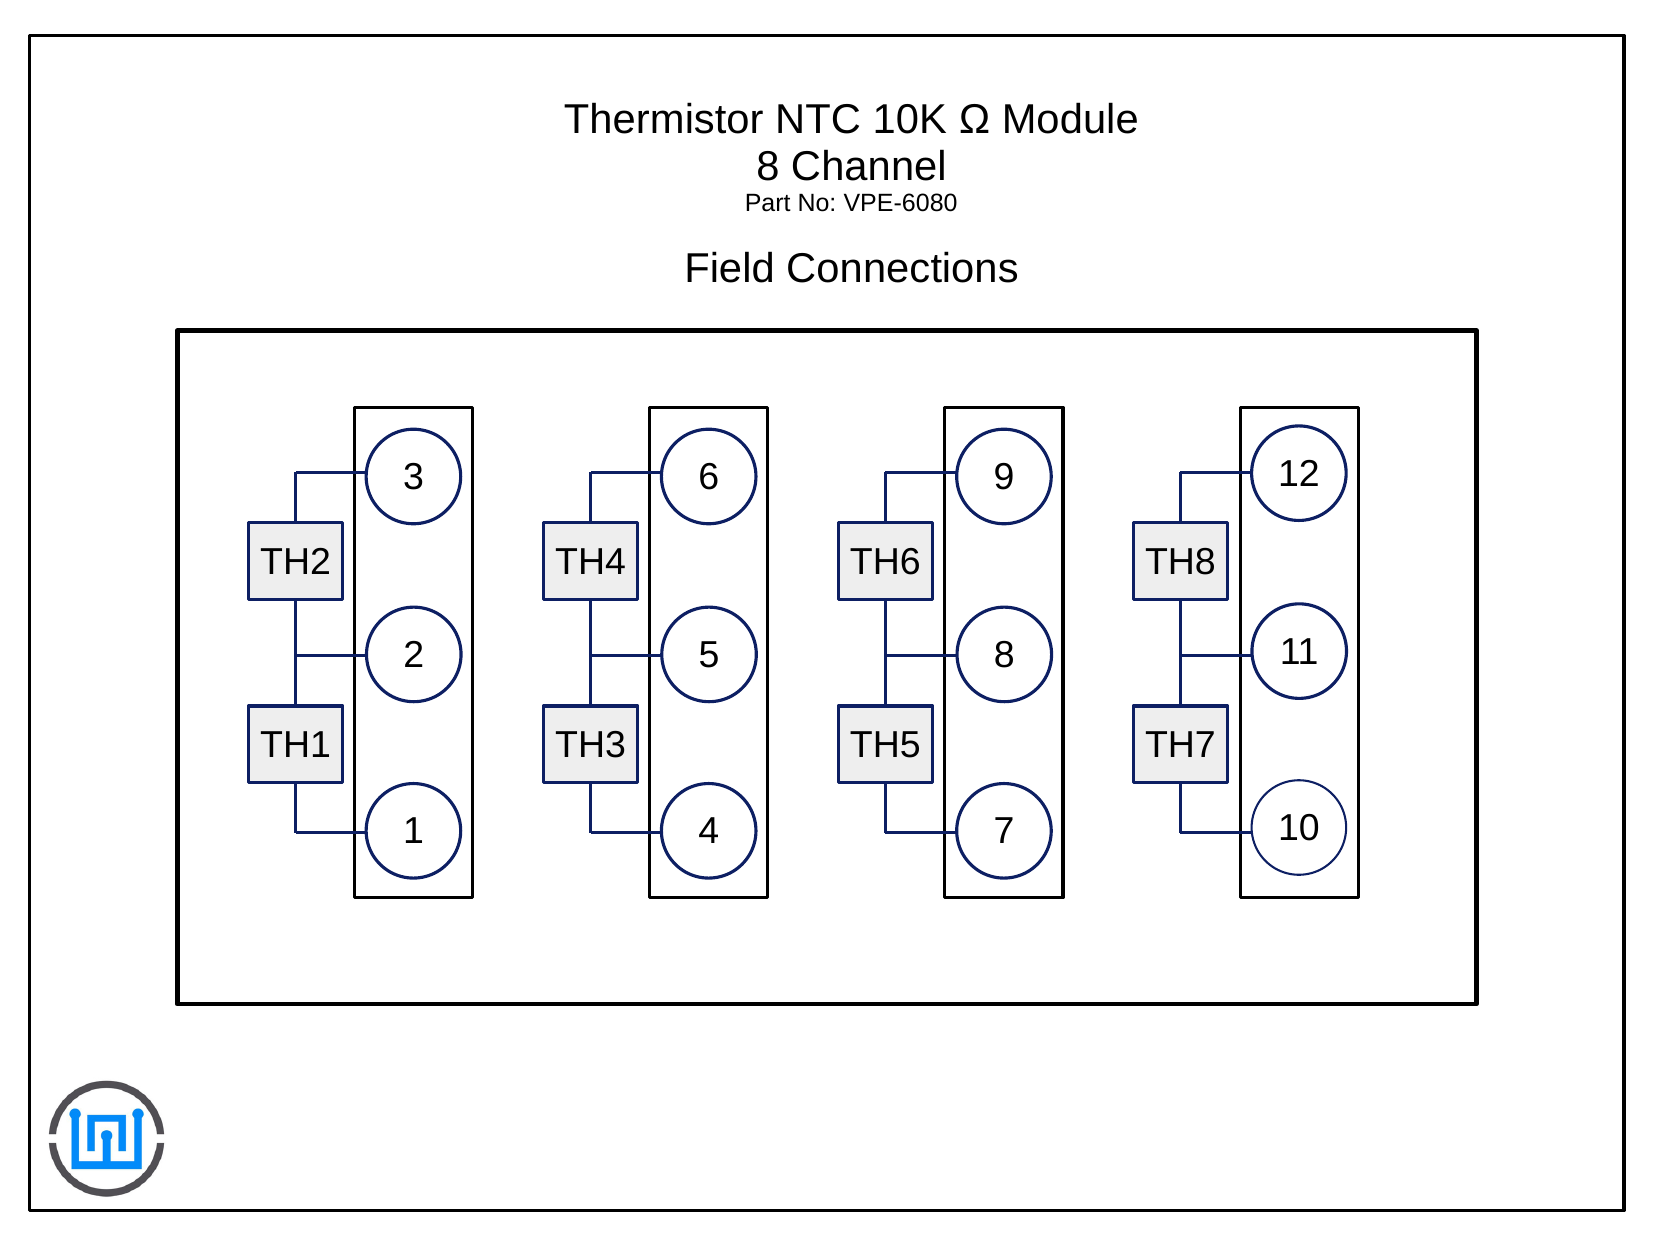

Thermistor NTC 10K Ω Module
8 Channel
Part No: VPE-6080
Field Connections
12
3
6
9
TH2
TH4
TH6
TH8
11
2
5
8
TH1
TH3
TH5
TH7
10
1
4
7